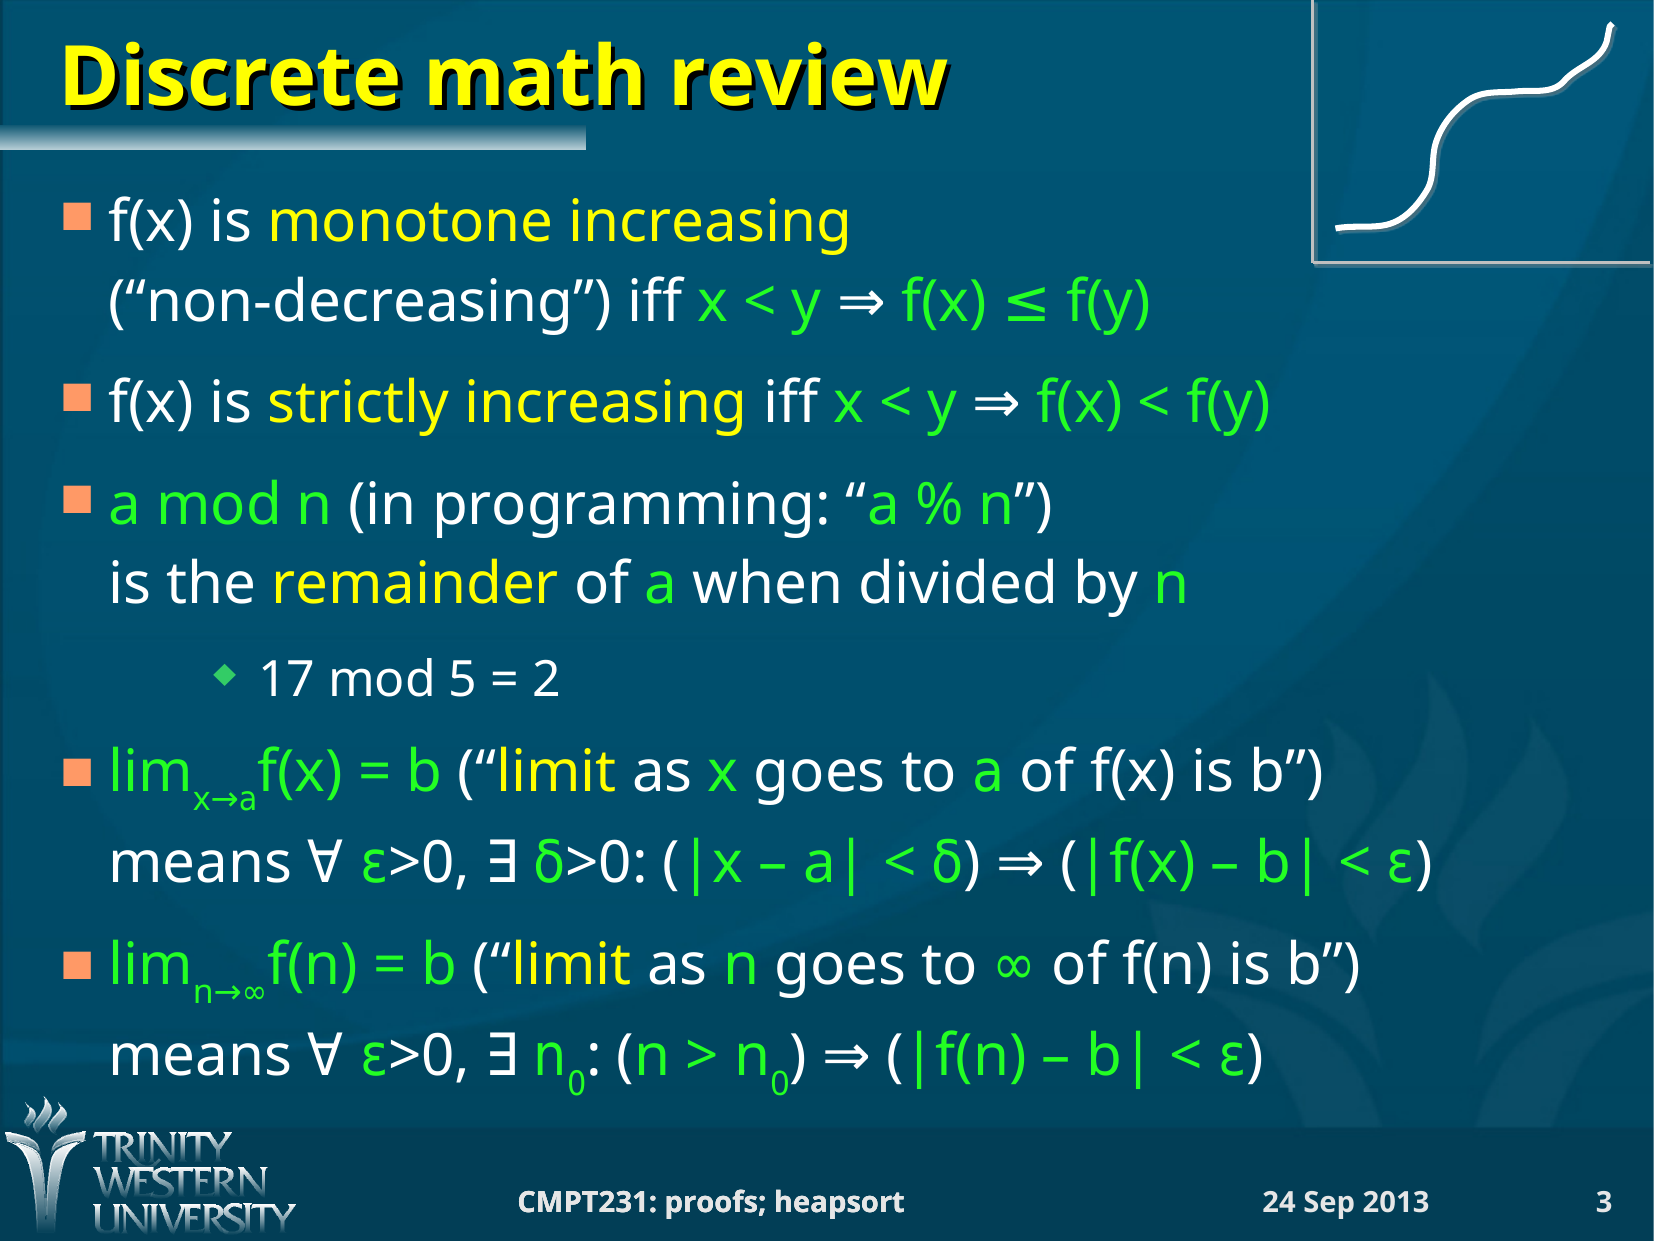

# Discrete math review
f(x) is monotone increasing
(“non-decreasing”) iff x < y ⇒ f(x) ≤ f(y)
f(x) is strictly increasing iff x < y ⇒ f(x) < f(y)
a mod n (in programming: “a % n”)
is the remainder of a when divided by n
17 mod 5 = 2
limx→af(x) = b (“limit as x goes to a of f(x) is b”)
means ∀ ε>0, ∃ δ>0: (|x – a| < δ) ⇒ (|f(x) – b| < ε)
limn→∞f(n) = b (“limit as n goes to ∞ of f(n) is b”)
means ∀ ε>0, ∃ n0: (n > n0) ⇒ (|f(n) – b| < ε)
CMPT231: proofs; heapsort
24 Sep 2013
3